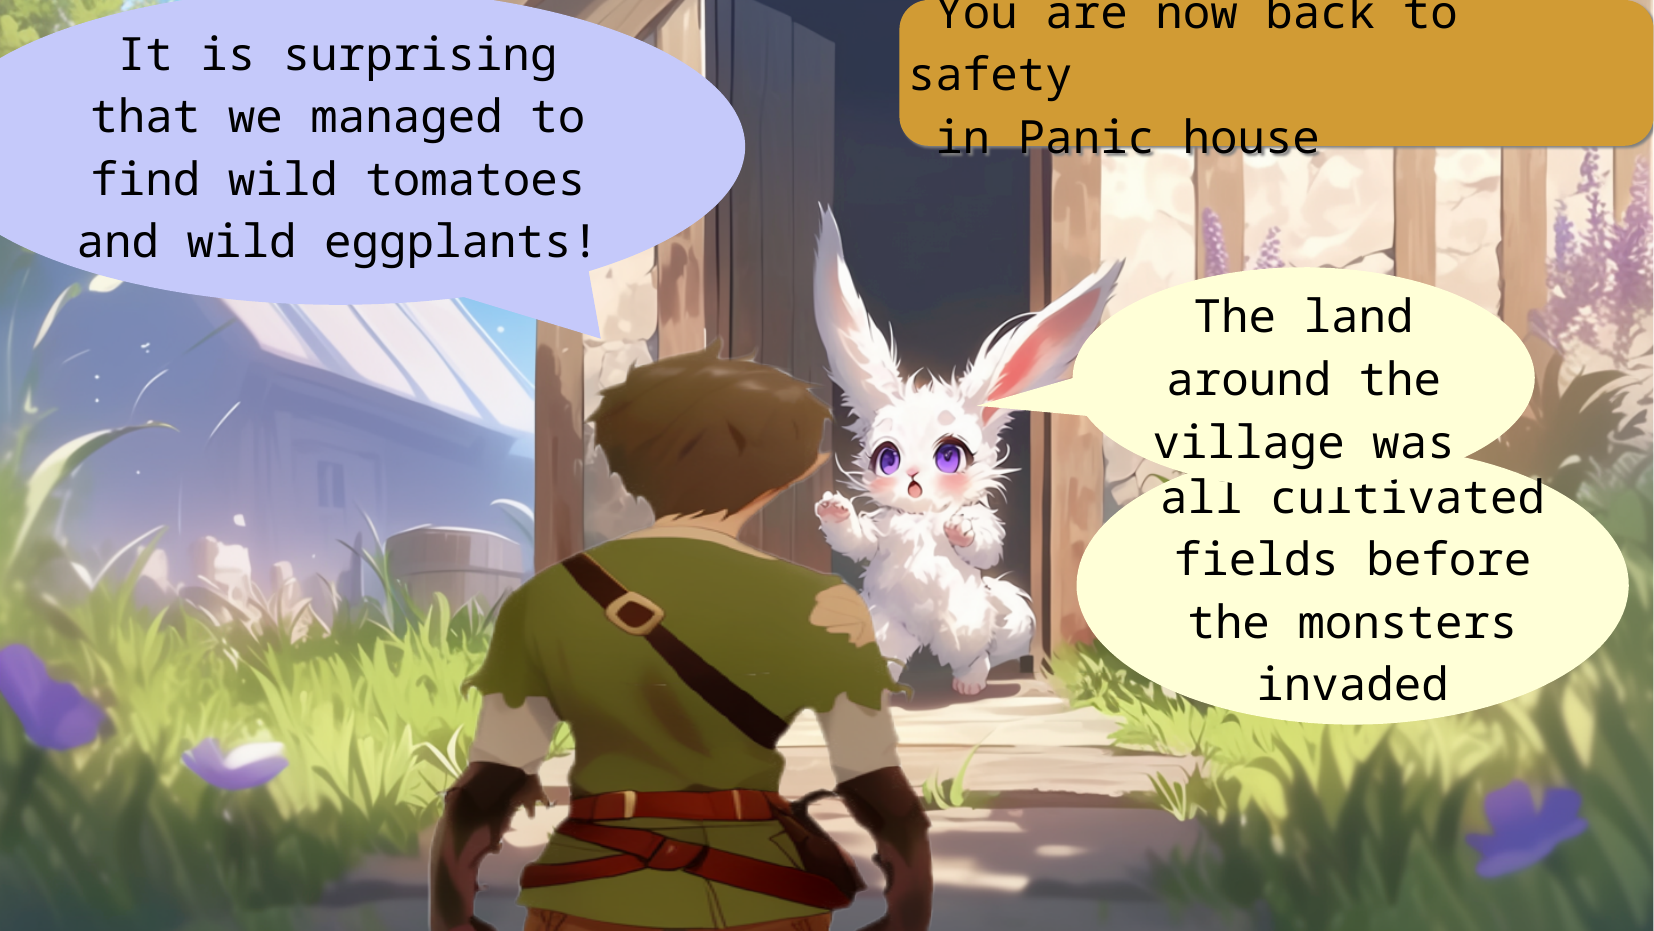

You are now back to safety
 in Panic house
It is surprising that we managed to find wild tomatoes and wild eggplants!
The land around the village was
all cultivated fields before the monsters invaded